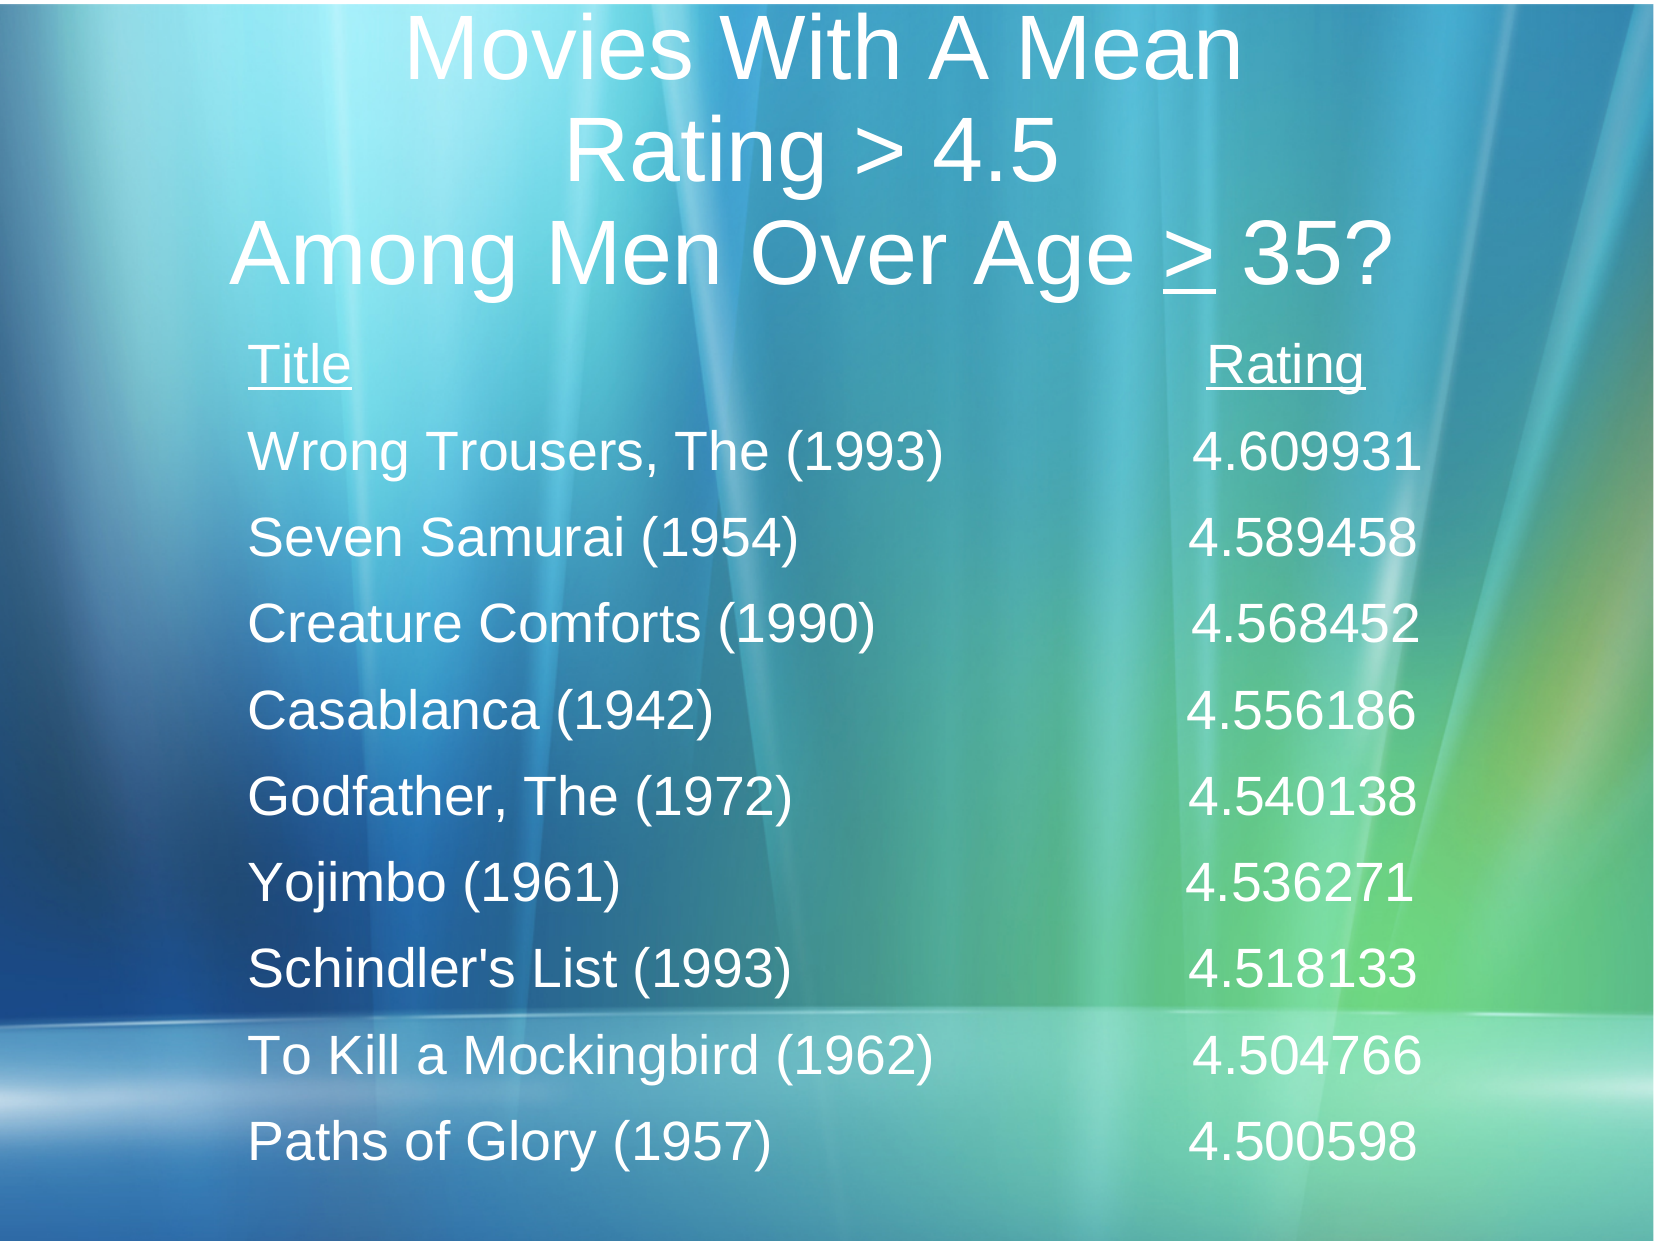

# Movies With A Mean Rating > 4.5 Among Men Over Age > 35?
Title Rating
Wrong Trousers, The (1993)	 4.609931
Seven Samurai (1954)	 4.589458
Creature Comforts (1990)	 4.568452
Casablanca (1942)	 4.556186
Godfather, The (1972)	 4.540138
Yojimbo (1961) 4.536271
Schindler's List (1993)	 4.518133
To Kill a Mockingbird (1962)	 4.504766
Paths of Glory (1957)	 4.500598